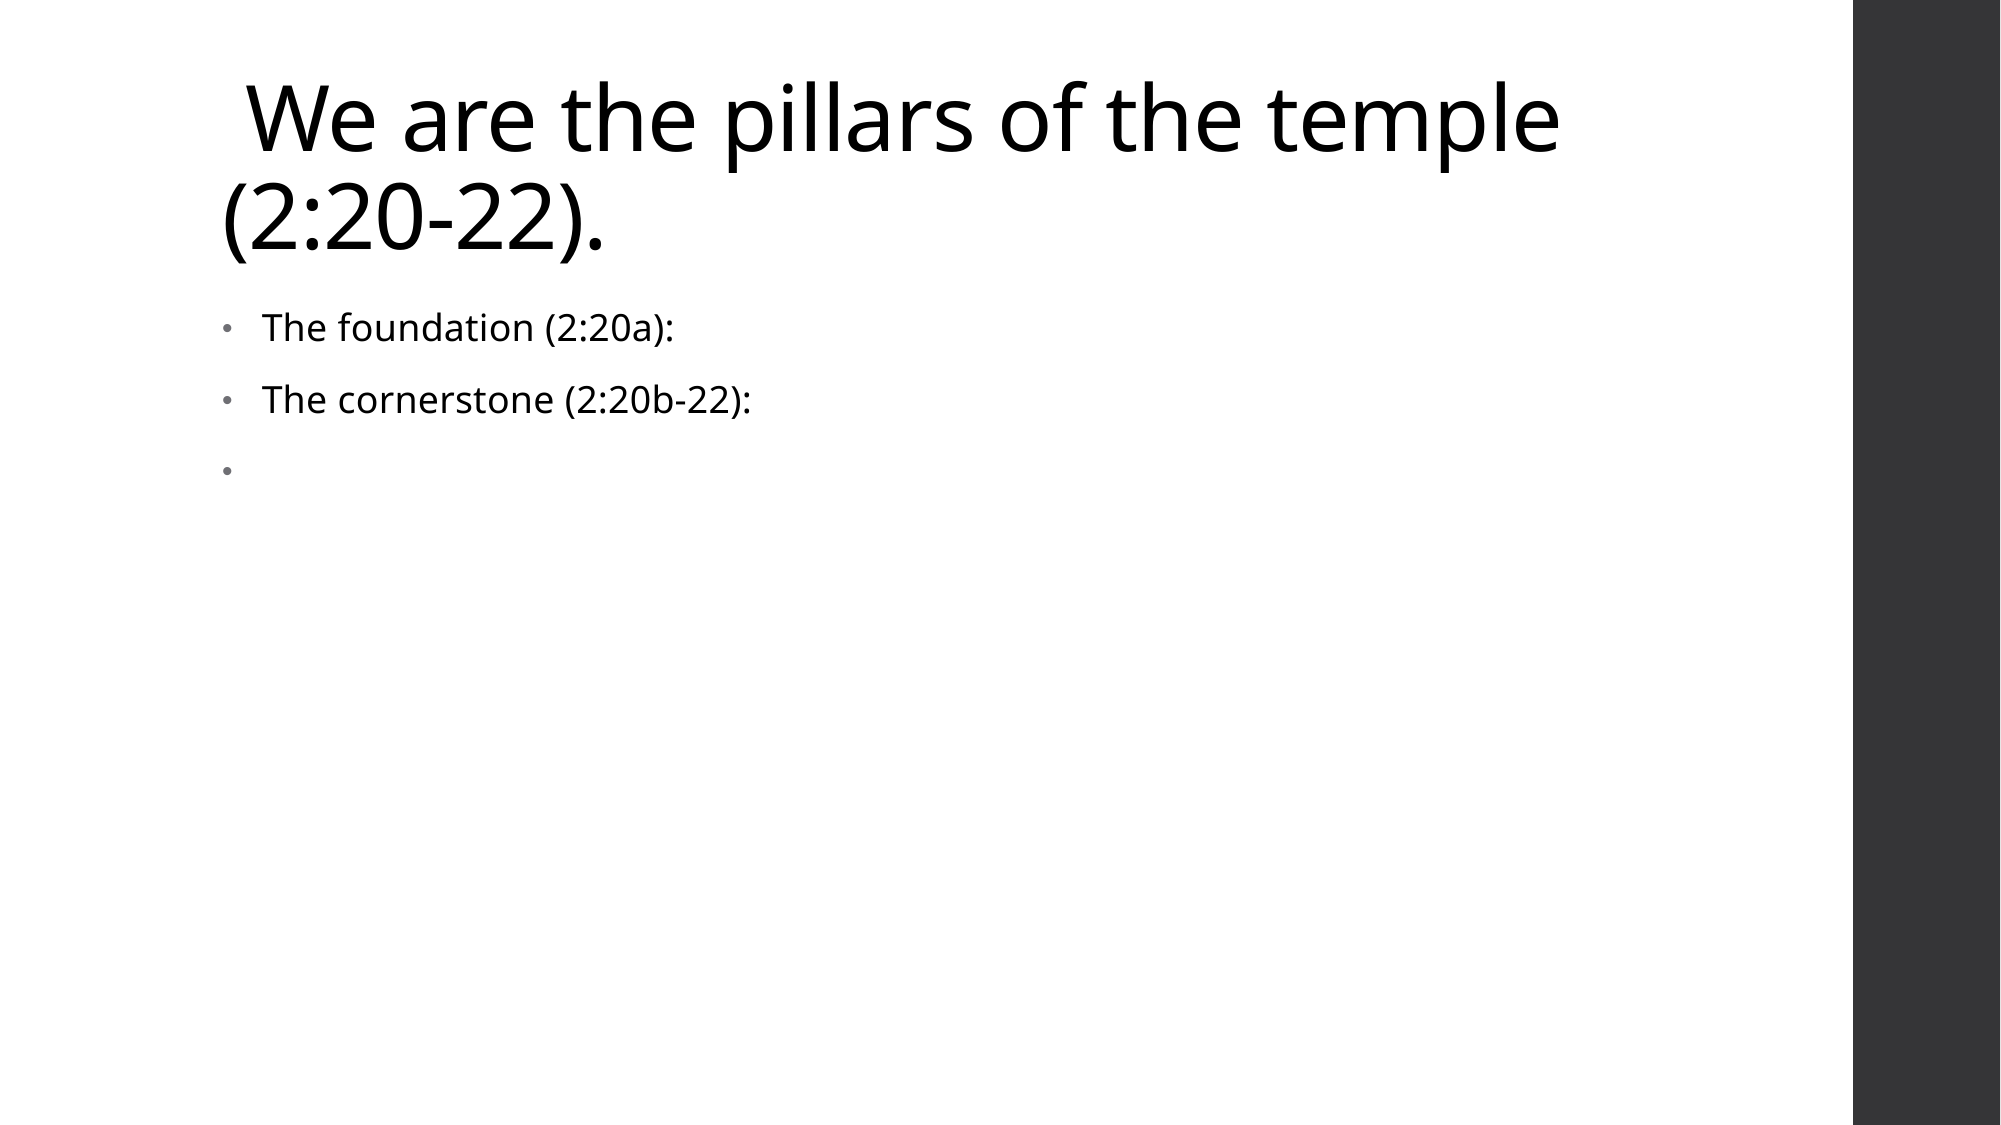

# We are the pillars of the temple (2:20-22).
 The foundation (2:20a):
 The cornerstone (2:20b-22):